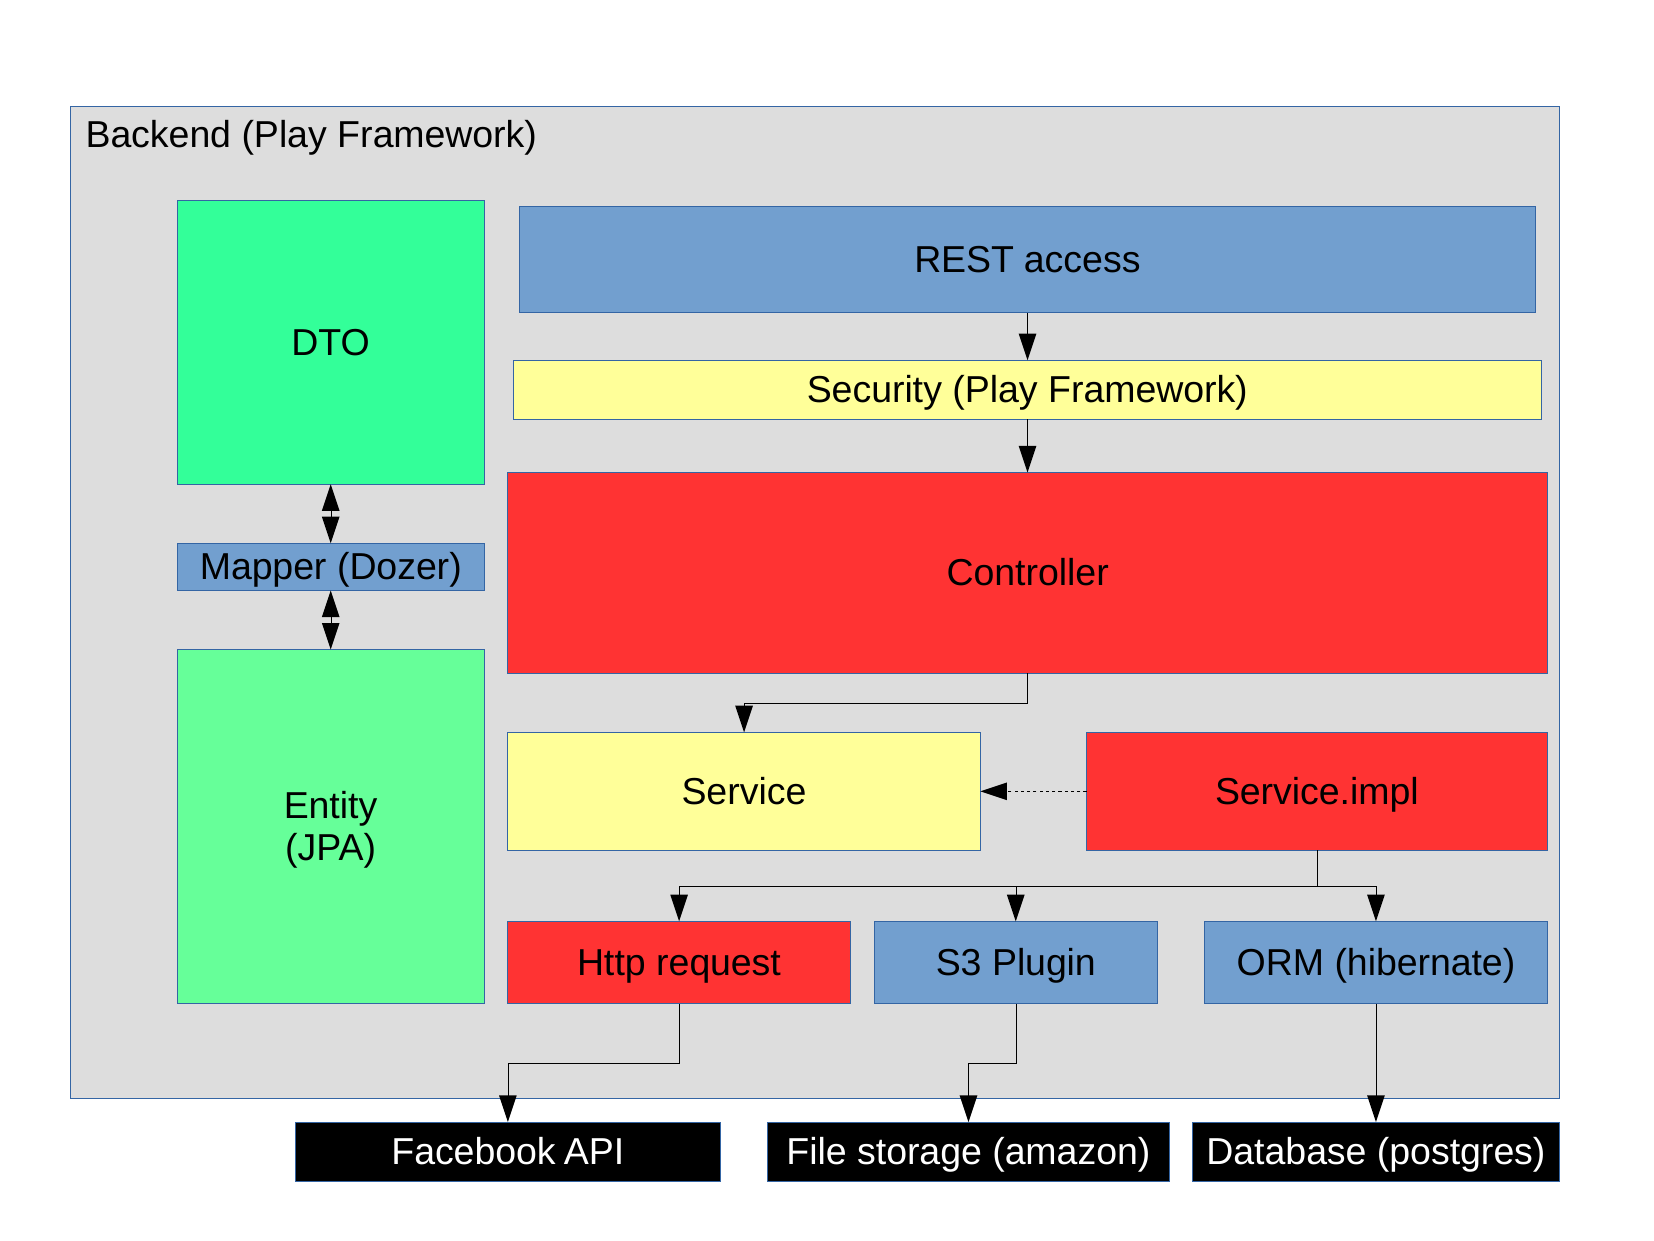

Backend (Play Framework)
DTO
REST access
Security (Play Framework)
Controller
Mapper (Dozer)
Entity
(JPA)
Service
Service.impl
Http request
S3 Plugin
ORM (hibernate)
Facebook API
File storage (amazon)
Database (postgres)